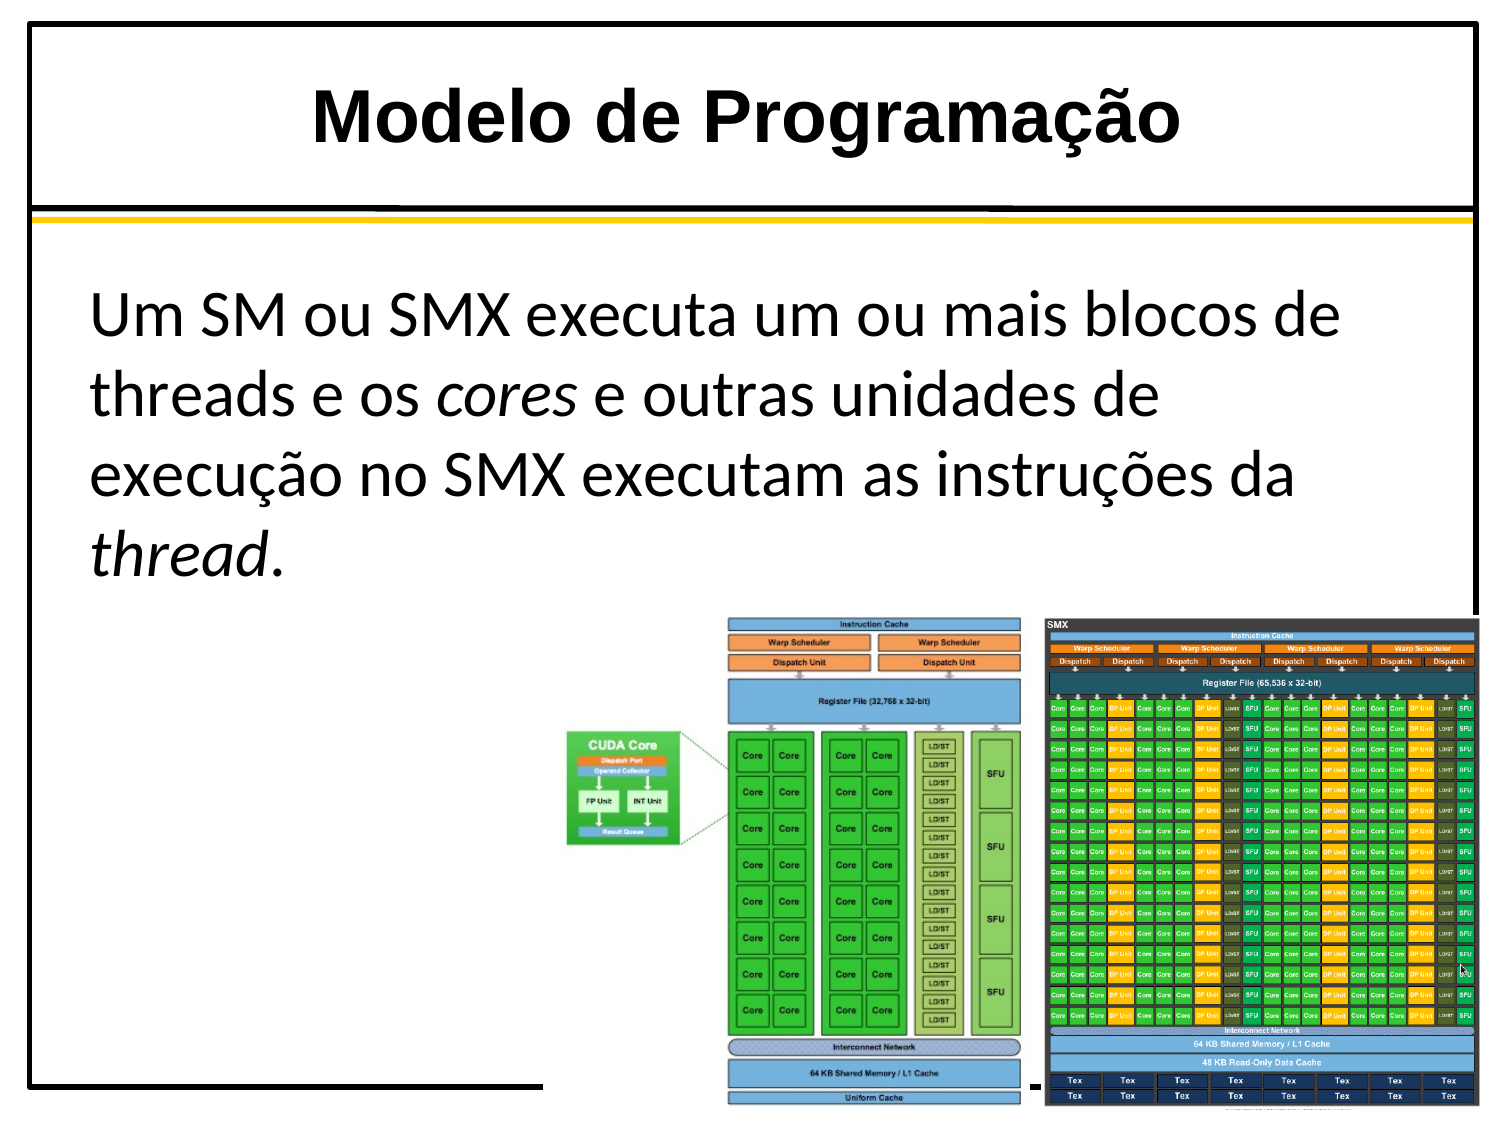

# Modelo de Programação
Um SM ou SMX executa um ou mais blocos de threads e os cores e outras unidades de execução no SMX executam as instruções da thread.